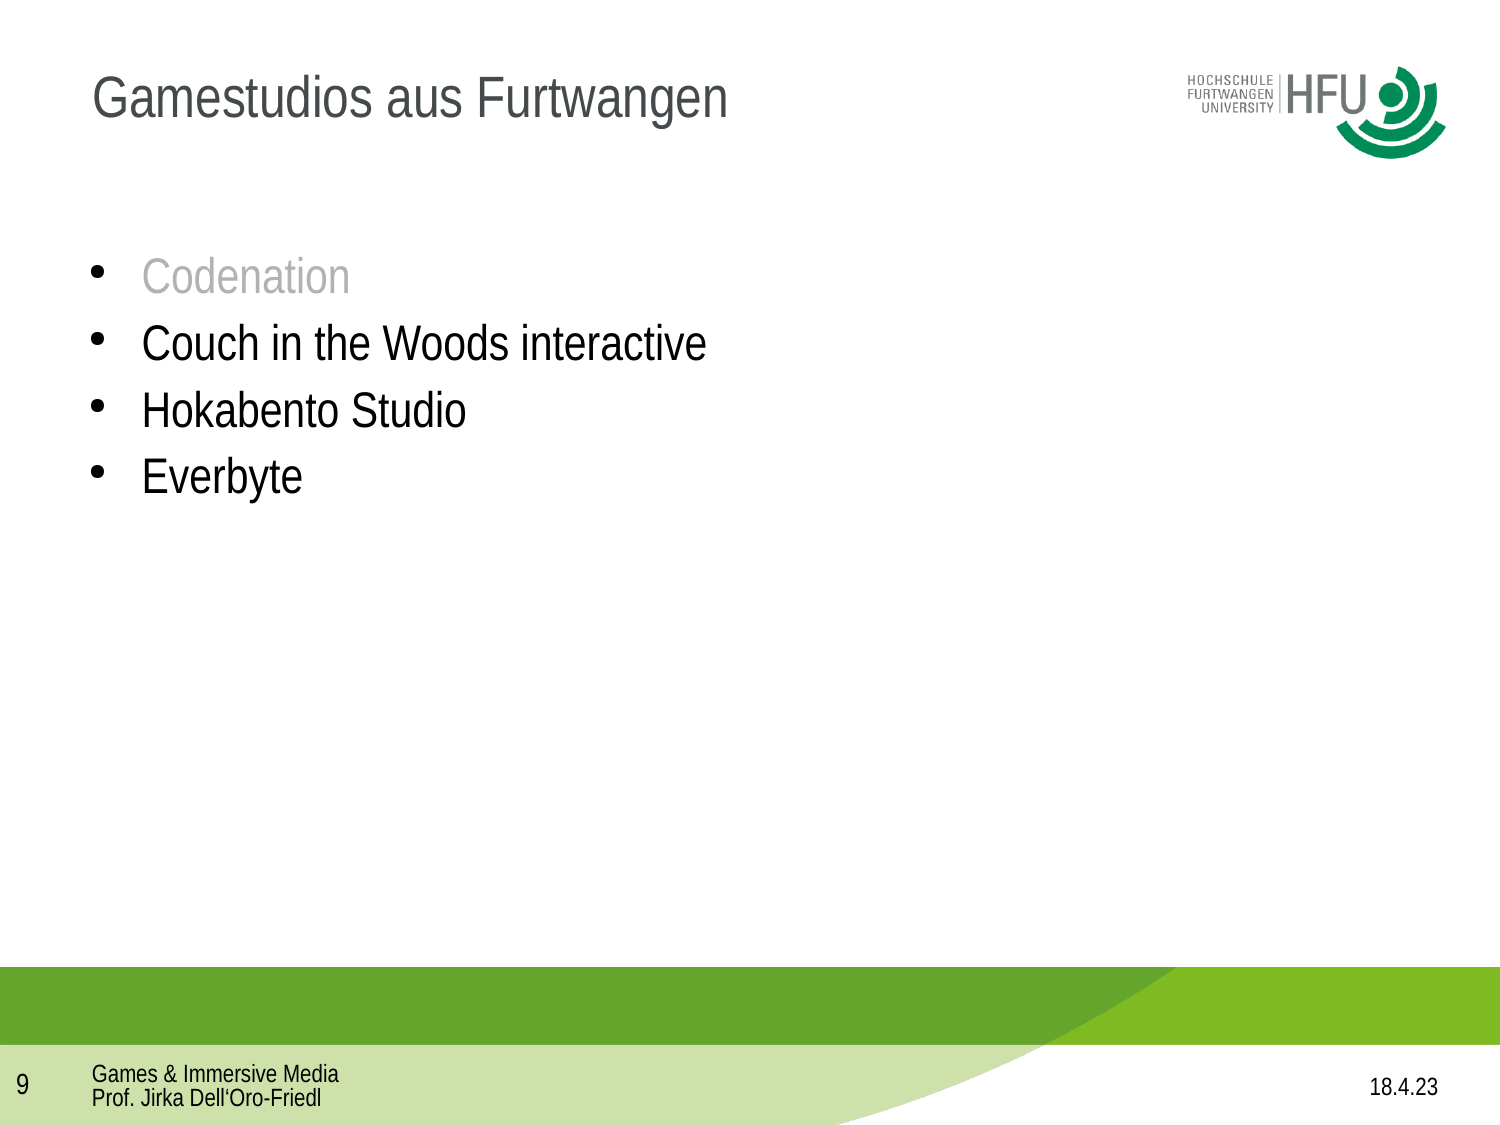

# Gamestudios aus Furtwangen
Codenation
Couch in the Woods interactive
Hokabento Studio
Everbyte